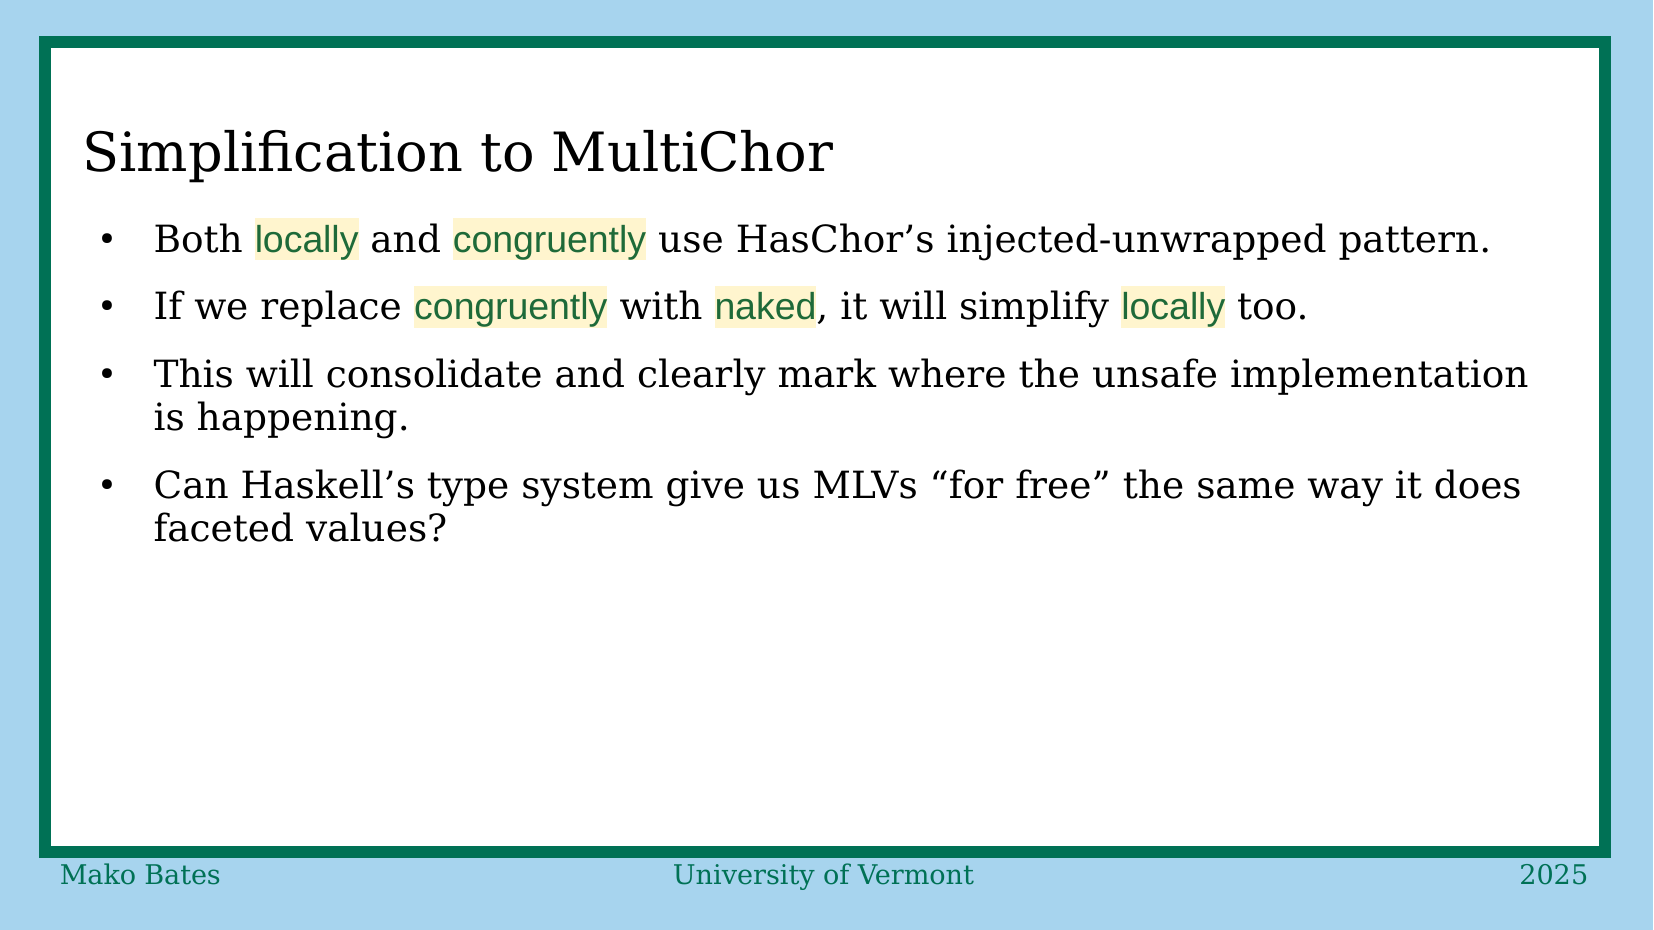

# Simplification to MultiChor
Both locally and congruently use HasChor’s injected-unwrapped pattern.
If we replace congruently with naked, it will simplify locally too.
This will consolidate and clearly mark where the unsafe implementation is happening.
Can Haskell’s type system give us MLVs “for free” the same way it does faceted values?